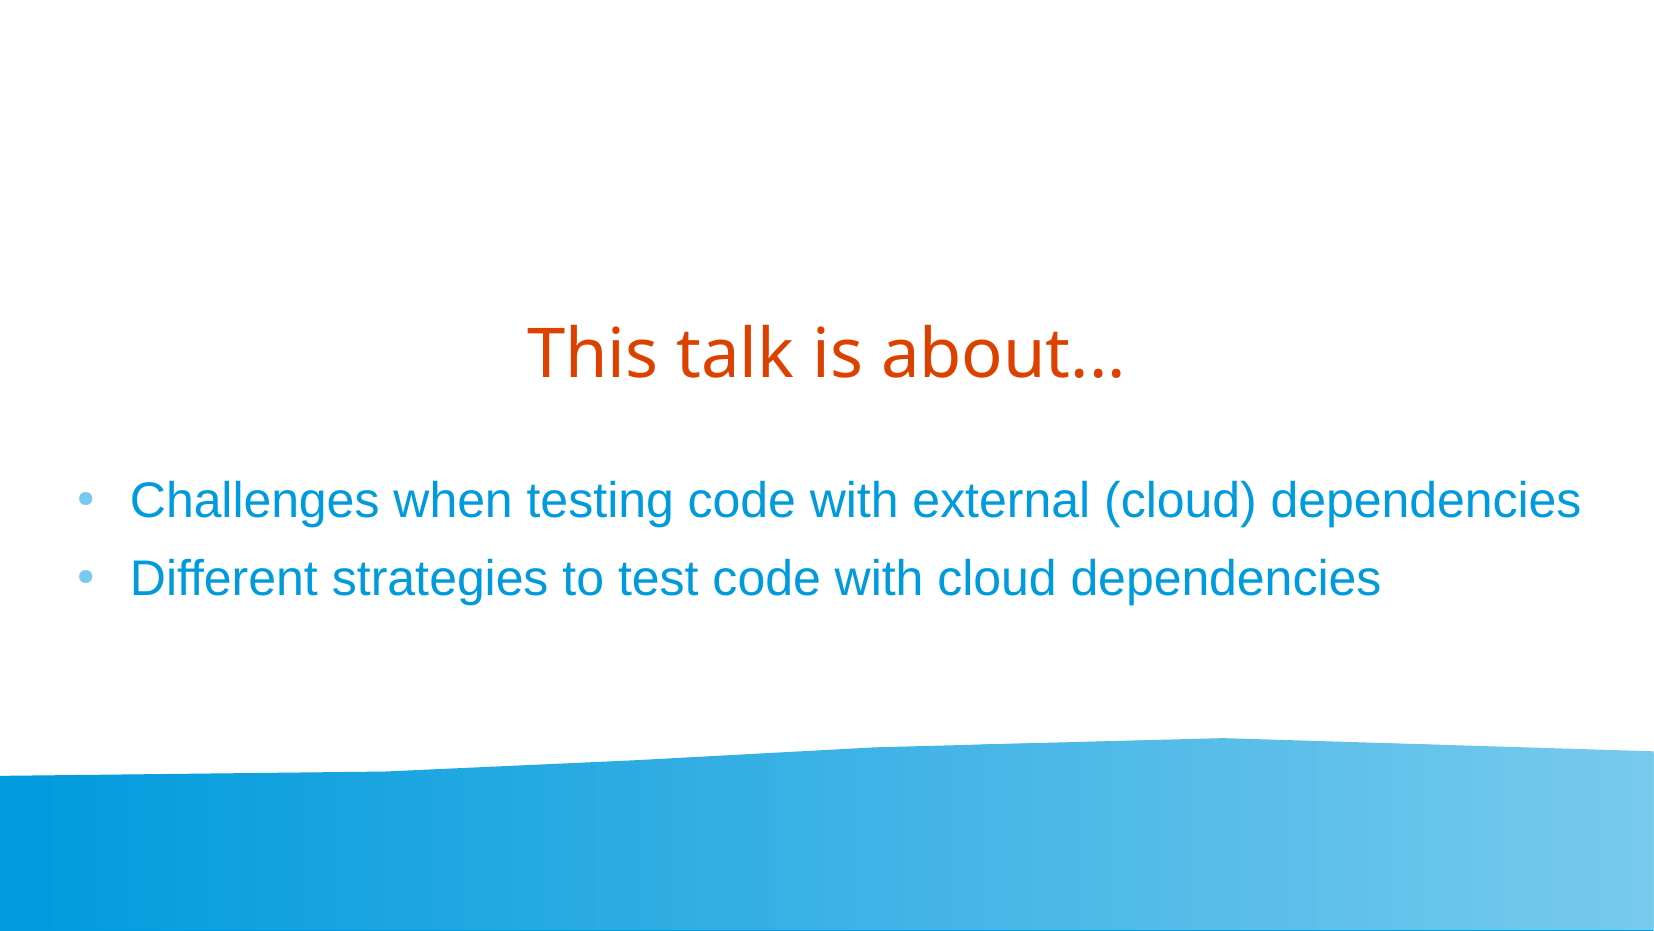

# This talk is about...
Challenges when testing code with external (cloud) dependencies
Different strategies to test code with cloud dependencies